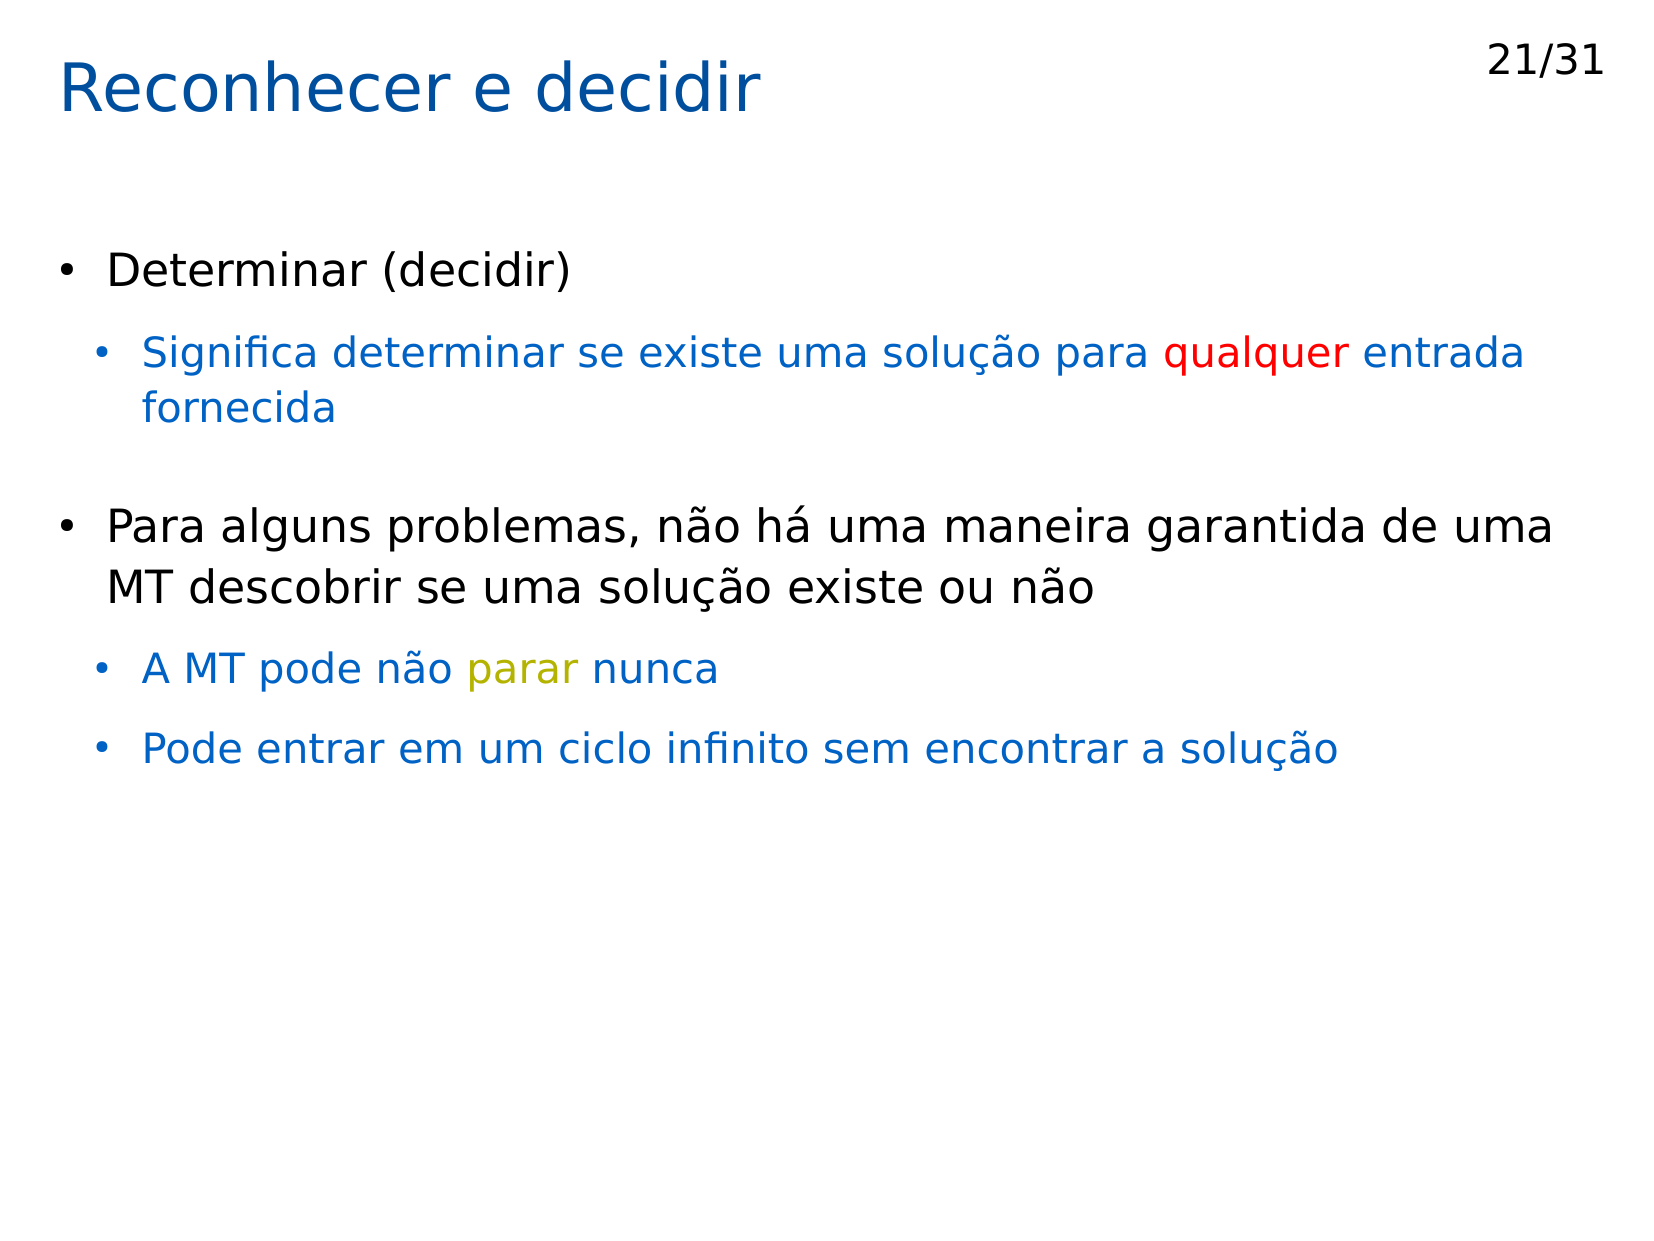

# Reconhecer e decidir
21
Determinar (decidir)
Significa determinar se existe uma solução para qualquer entrada fornecida
Para alguns problemas, não há uma maneira garantida de uma MT descobrir se uma solução existe ou não
A MT pode não parar nunca
Pode entrar em um ciclo infinito sem encontrar a solução